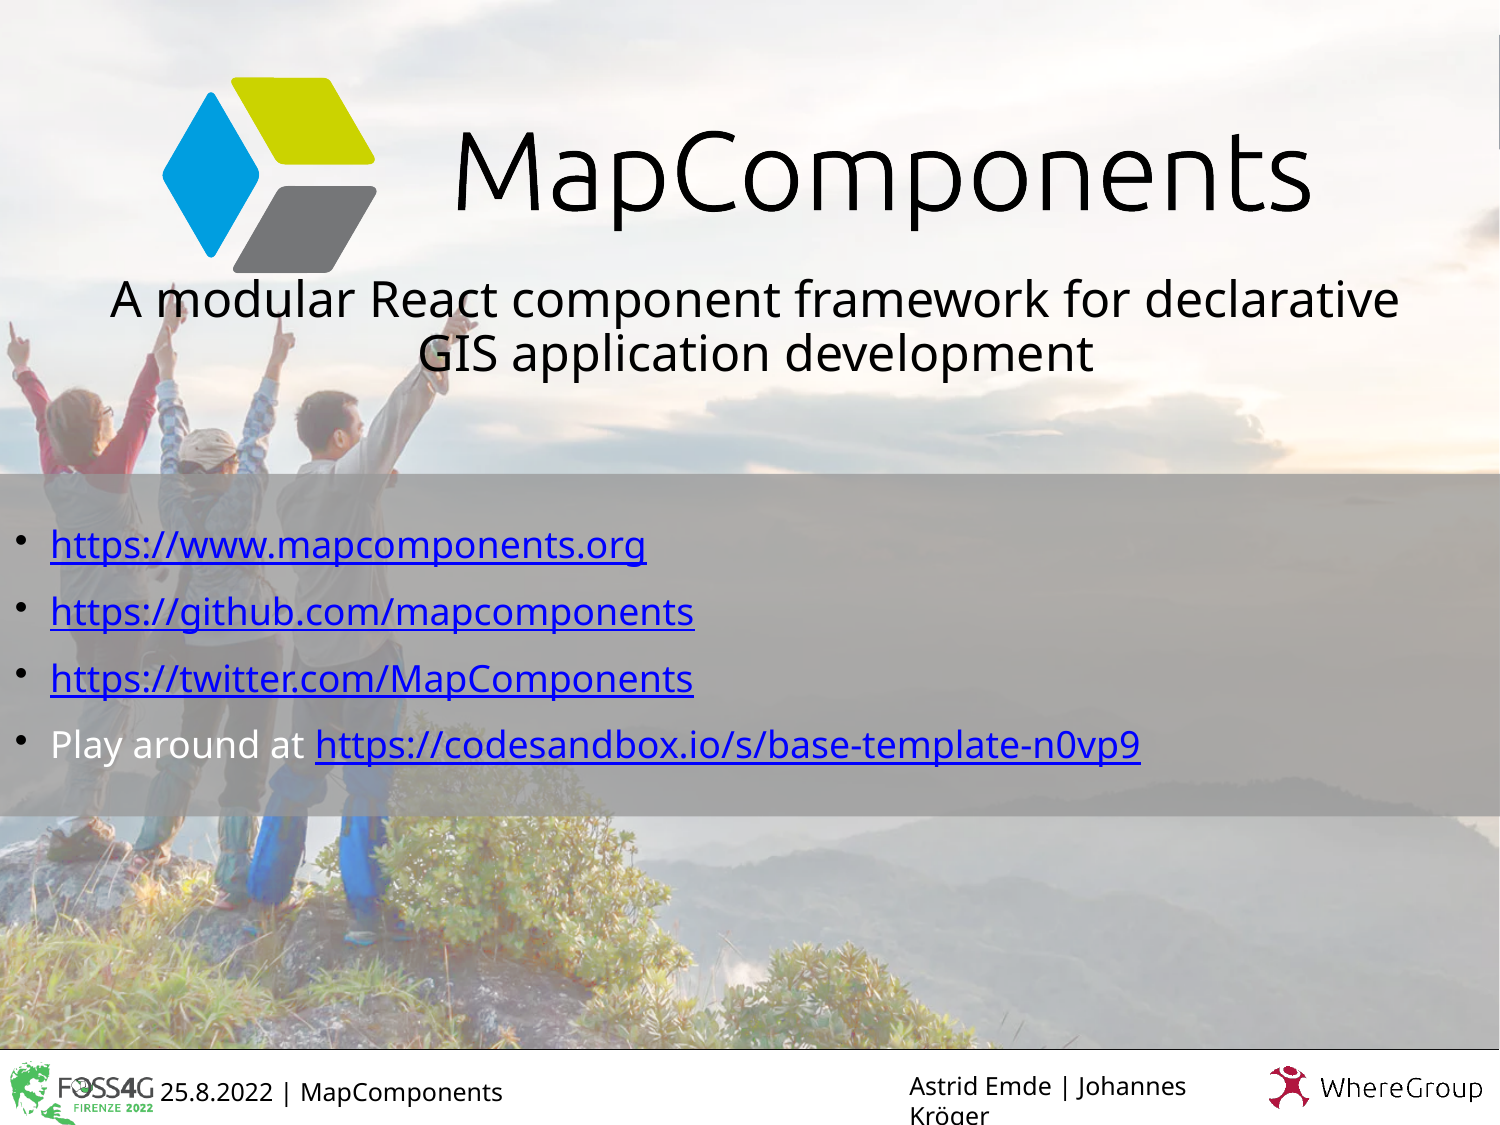

A modular React component framework for declarative GIS application development
https://www.mapcomponents.org
https://github.com/mapcomponents
https://twitter.com/MapComponents
Play around at https://codesandbox.io/s/base-template-n0vp9